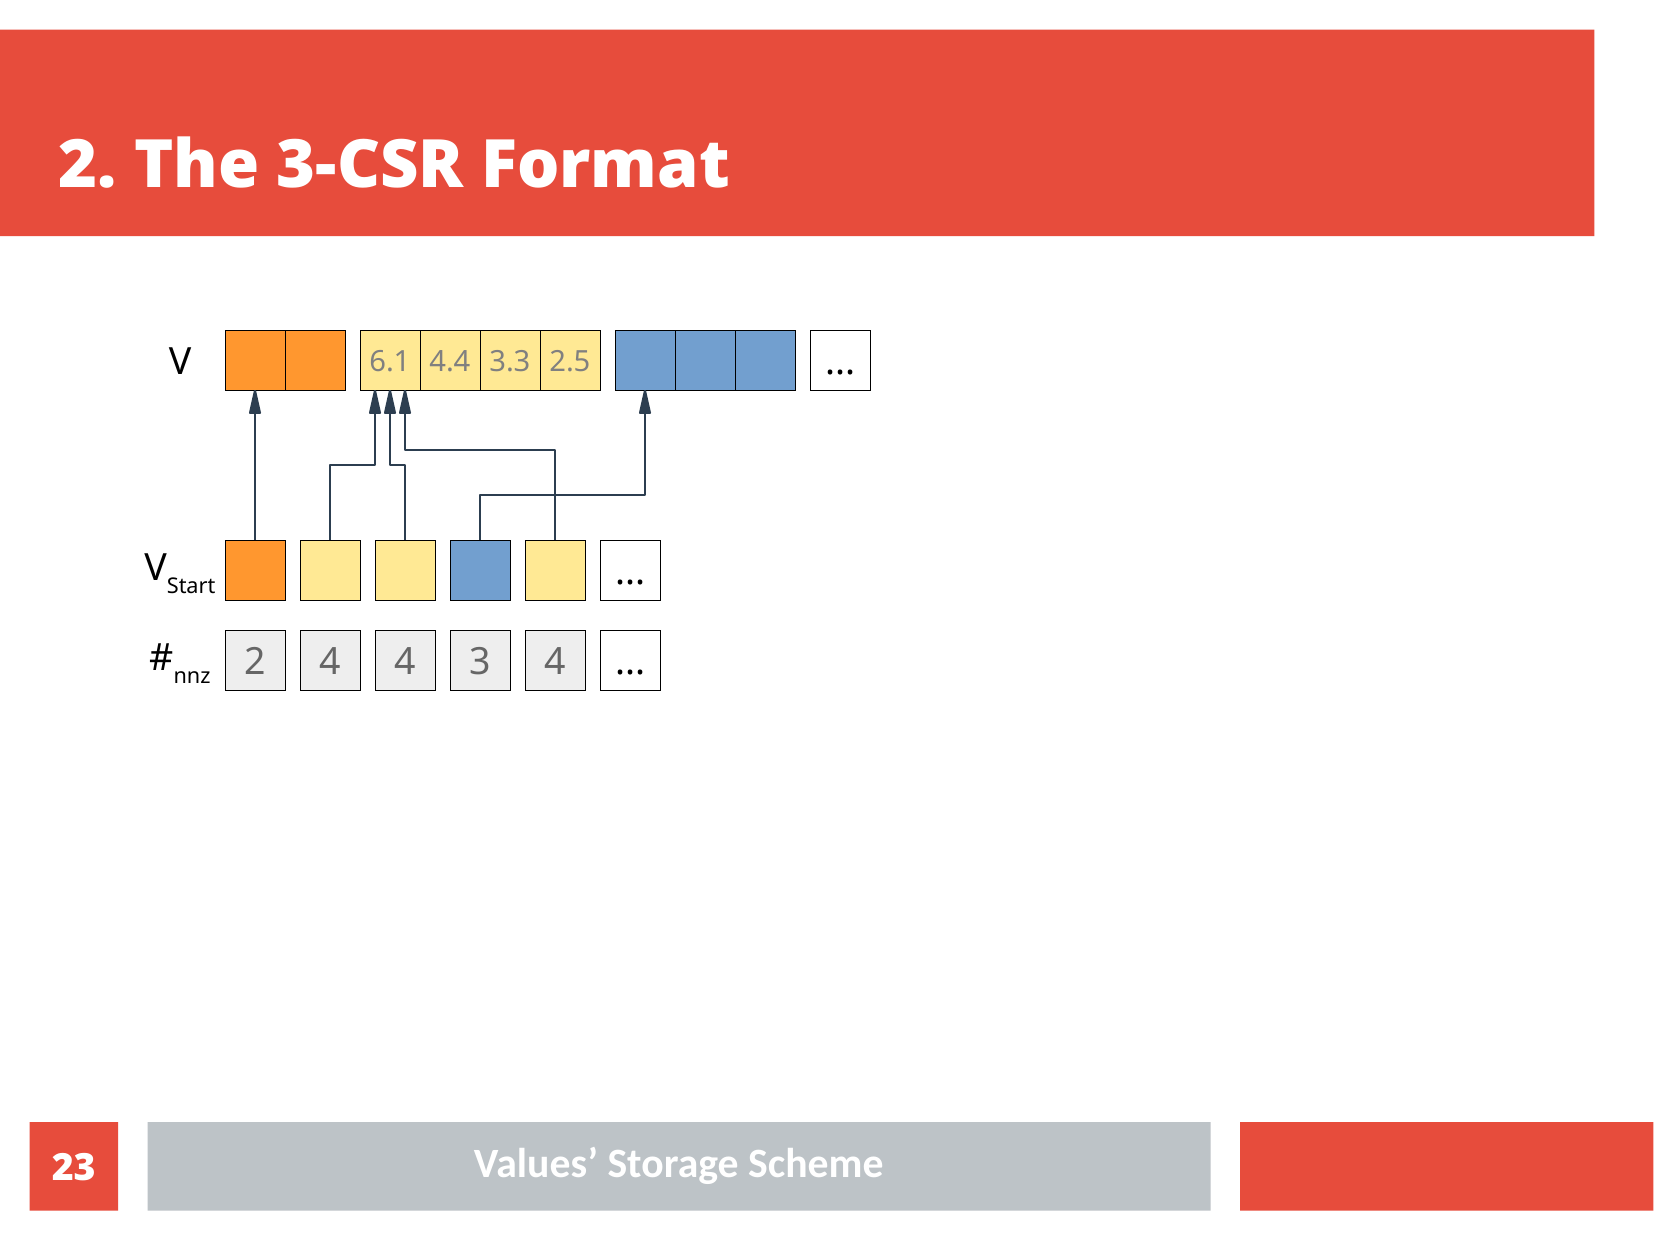

# 2. The 3-CSR Format
V
6.1
4.4
3.3
2.5
...
VStart
...
#nnz
2
4
4
3
4
...
23
Values’ Storage Scheme